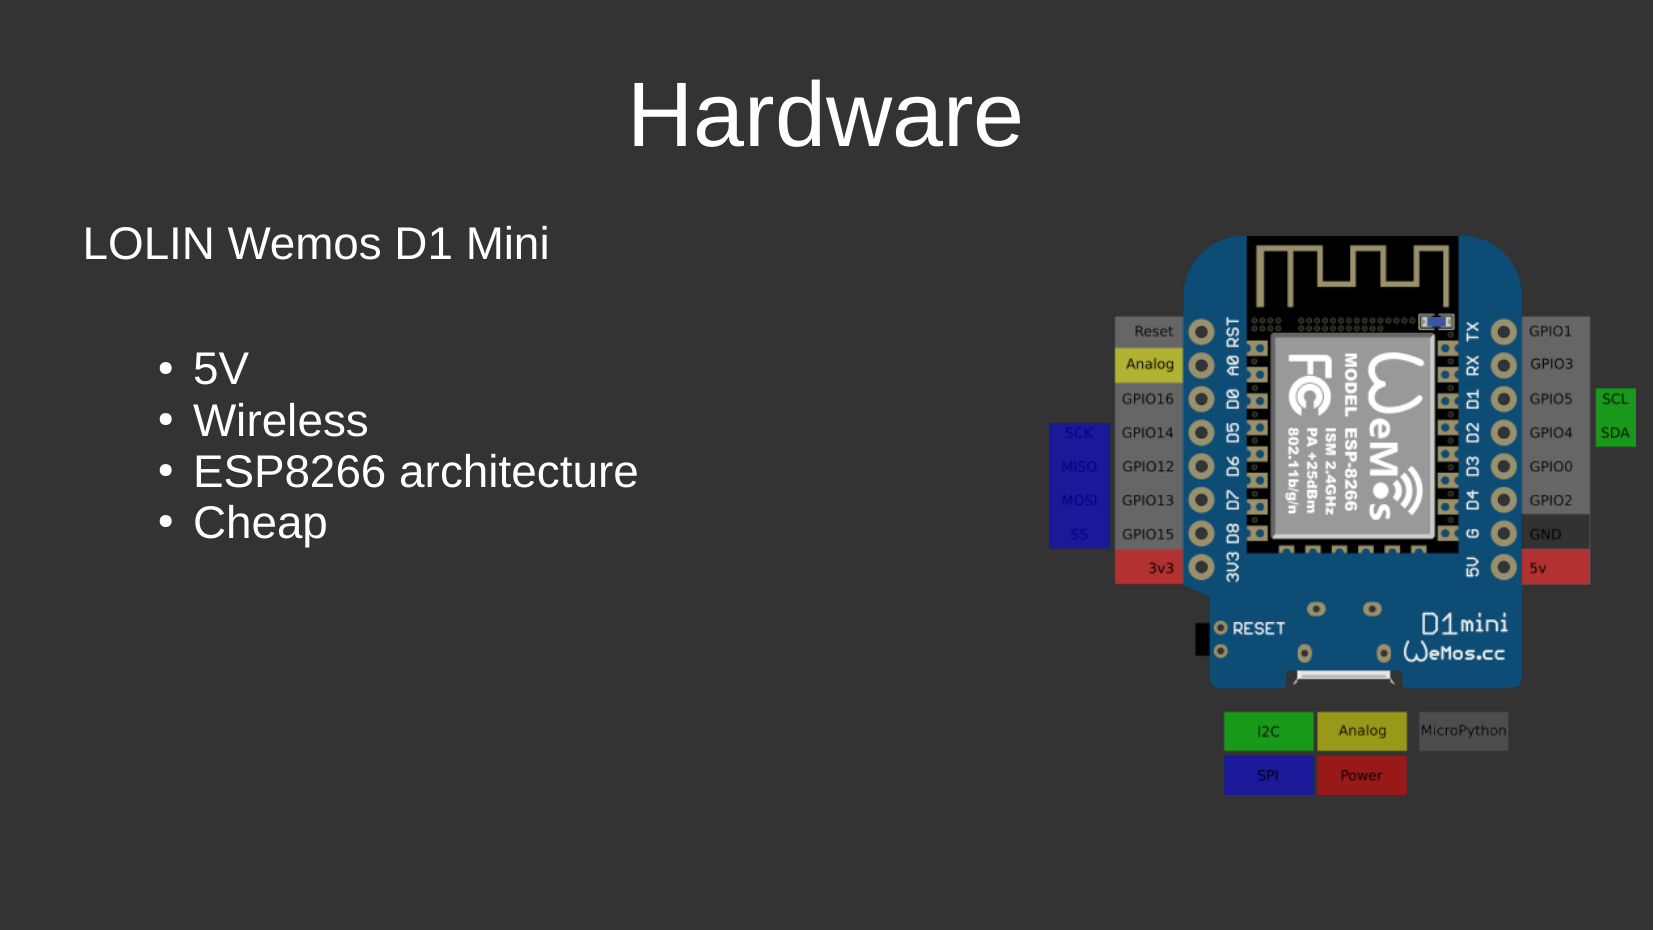

# Hardware
LOLIN Wemos D1 Mini
5V
Wireless
ESP8266 architecture
Cheap